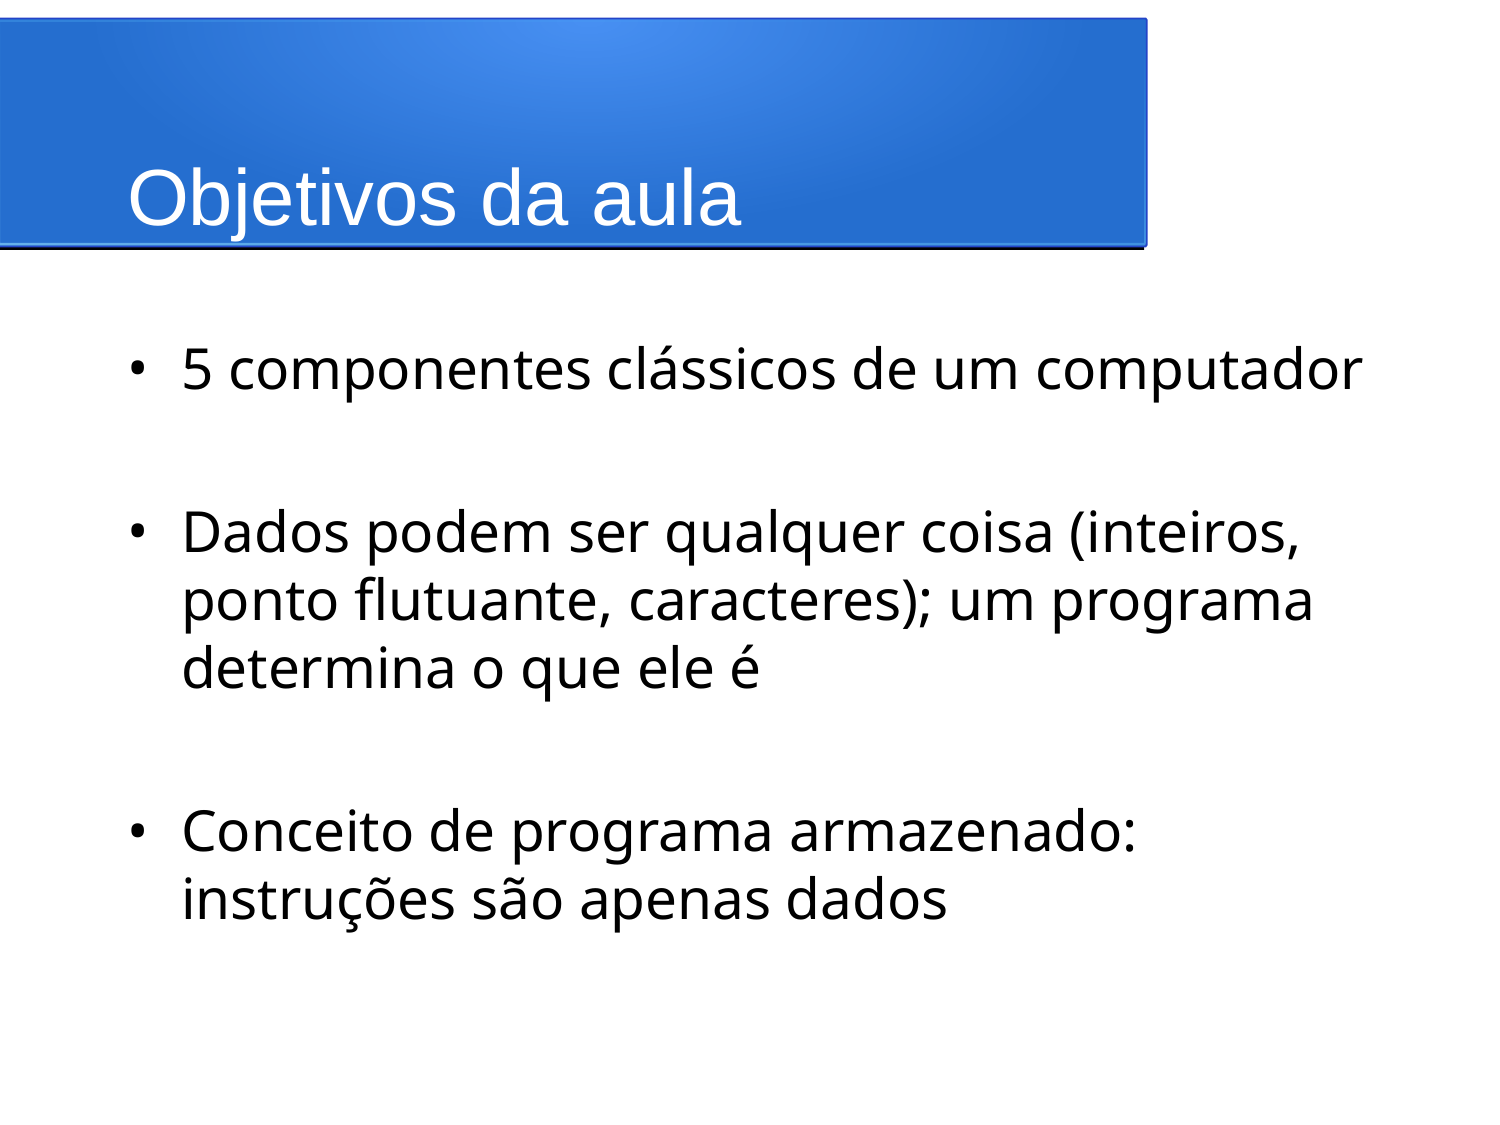

# Objetivos da aula
5 componentes clássicos de um computador
Dados podem ser qualquer coisa (inteiros, ponto flutuante, caracteres); um programa determina o que ele é
Conceito de programa armazenado: instruções são apenas dados